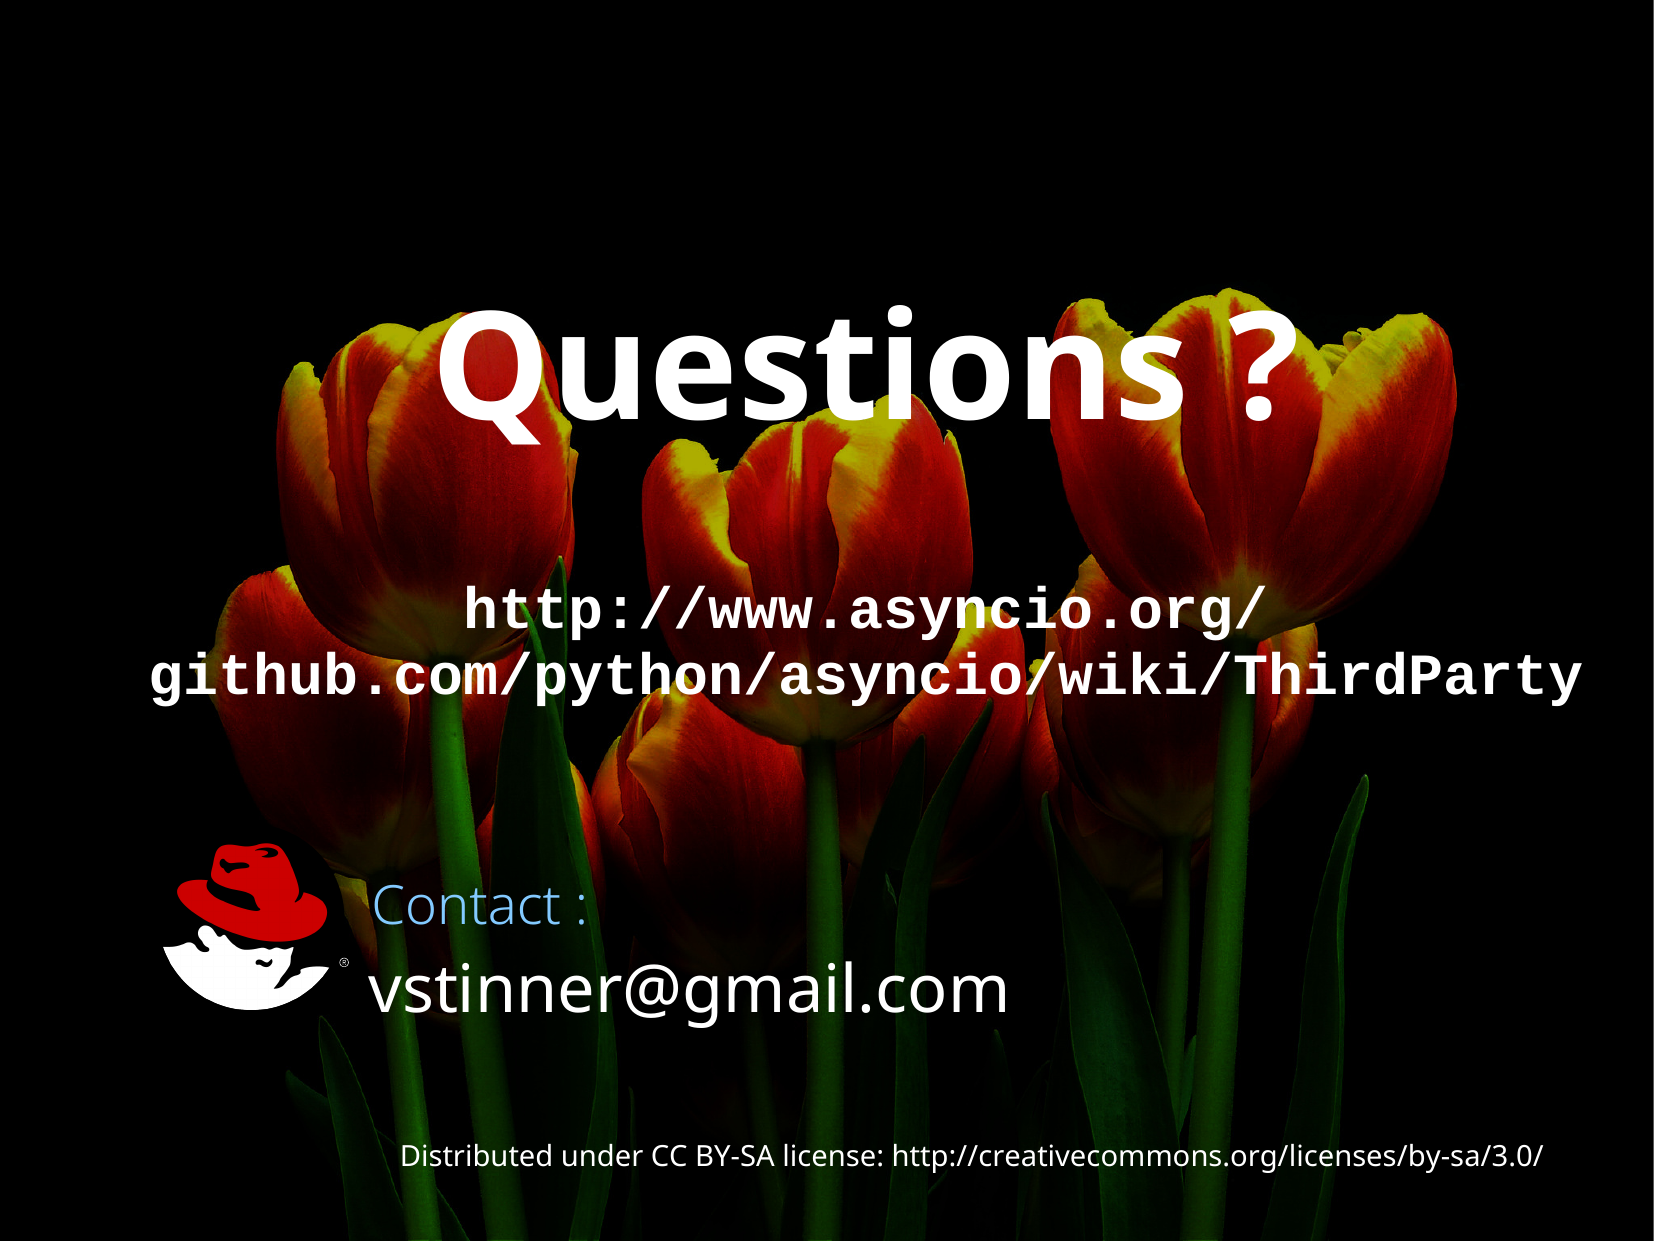

# Questions ? http://www.asyncio.org/ github.com/python/asyncio/wiki/ThirdParty
Contact :
vstinner@gmail.com
Distributed under CC BY-SA license: http://creativecommons.org/licenses/by-sa/3.0/